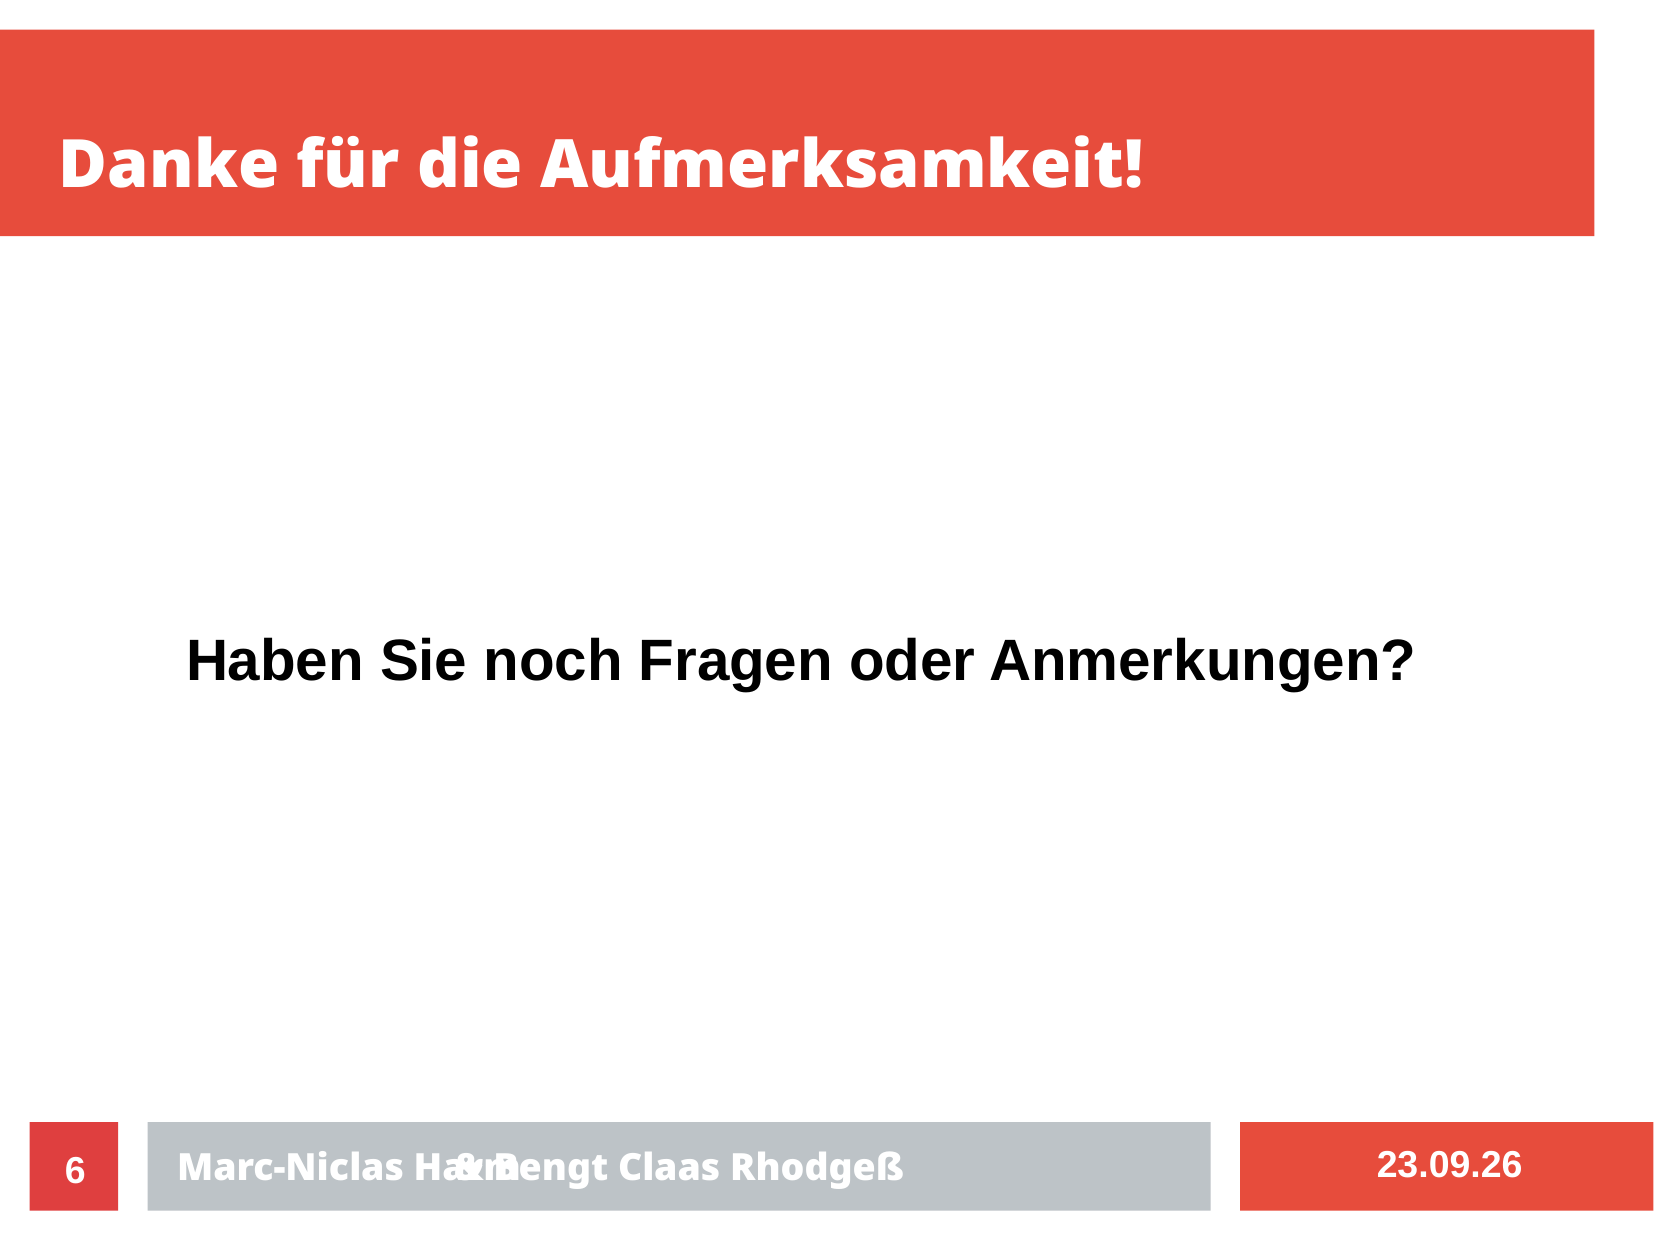

# Danke für die Aufmerksamkeit!
Haben Sie noch Fragen oder Anmerkungen?